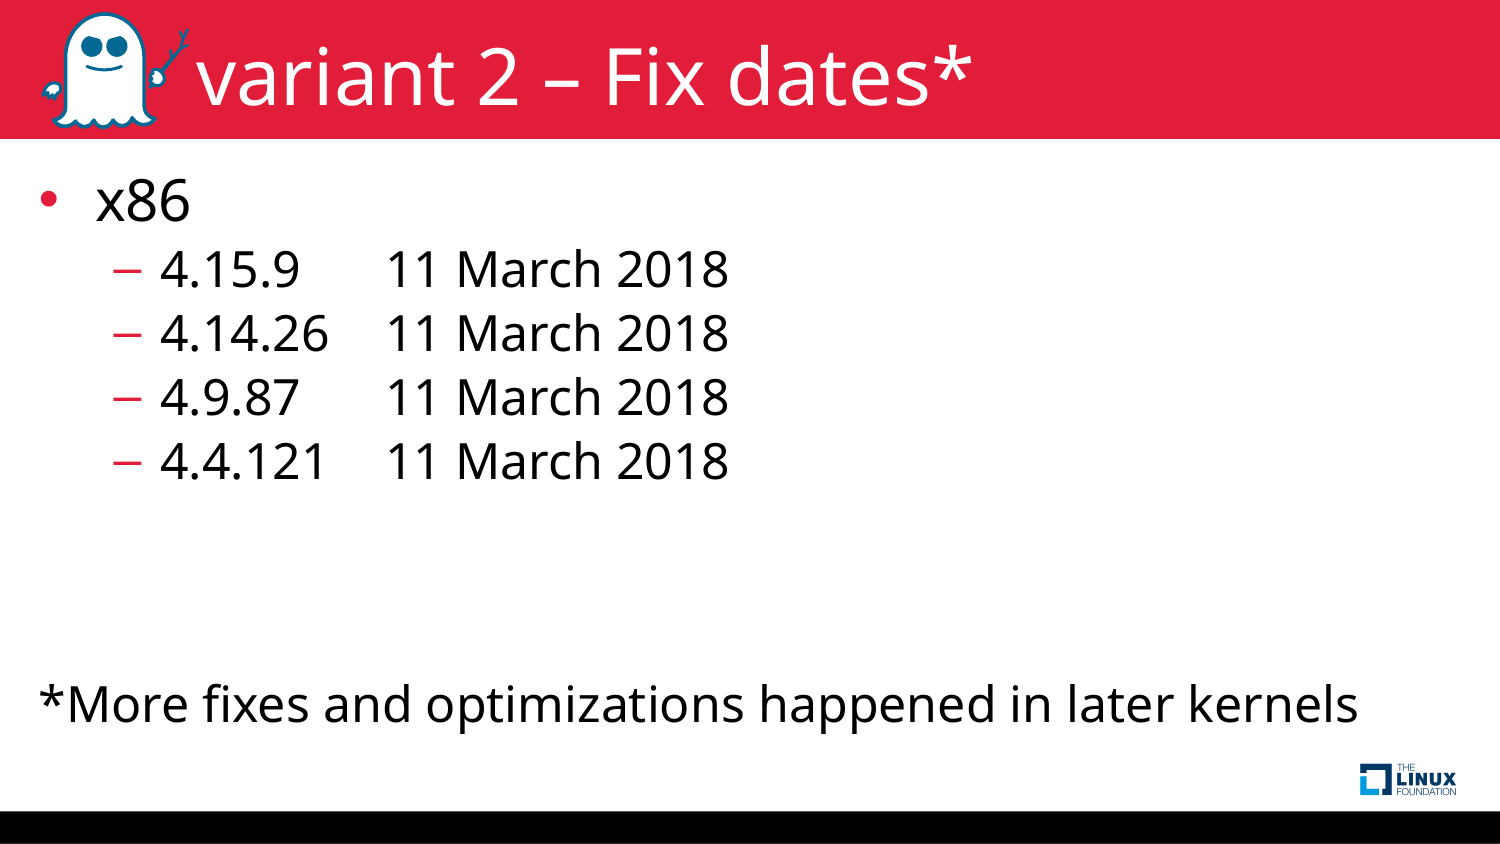

# variant 2 – Fix dates*
x86
4.15.9		11 March 2018
4.14.26	11 March 2018
4.9.87		11 March 2018
4.4.121	11 March 2018
*More fixes and optimizations happened in later kernels